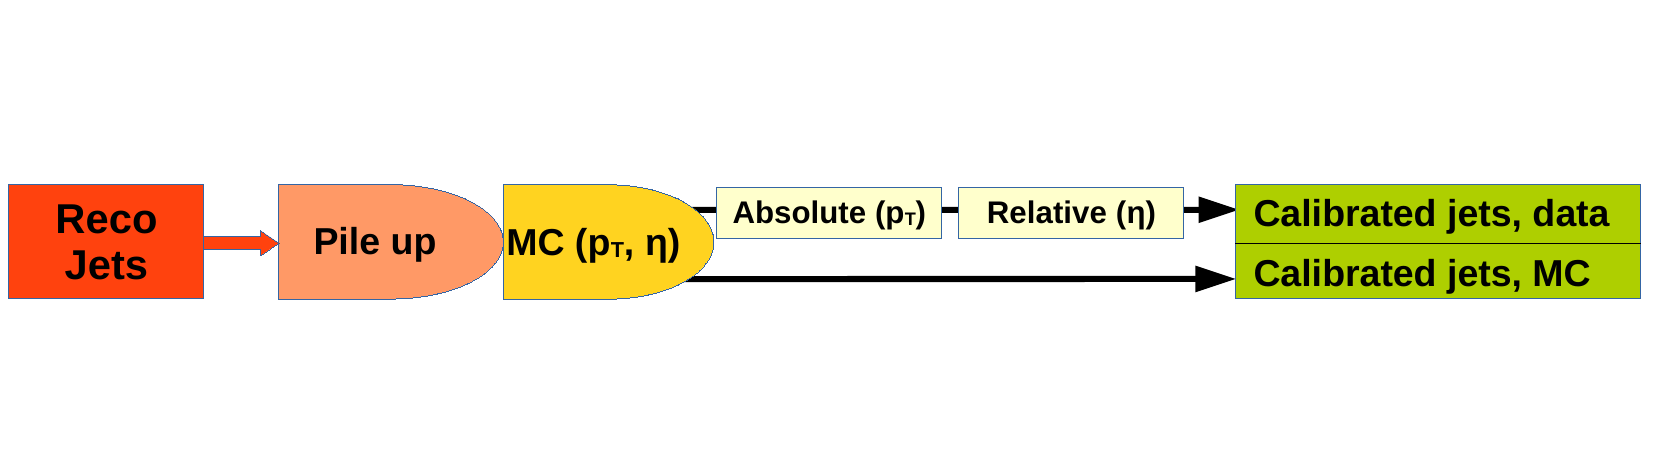

Reco
Jets
Pile up
Calibrated jets, data
MC (pT, η)
Absolute (pT)
Relative (η)
Calibrated jets, MC